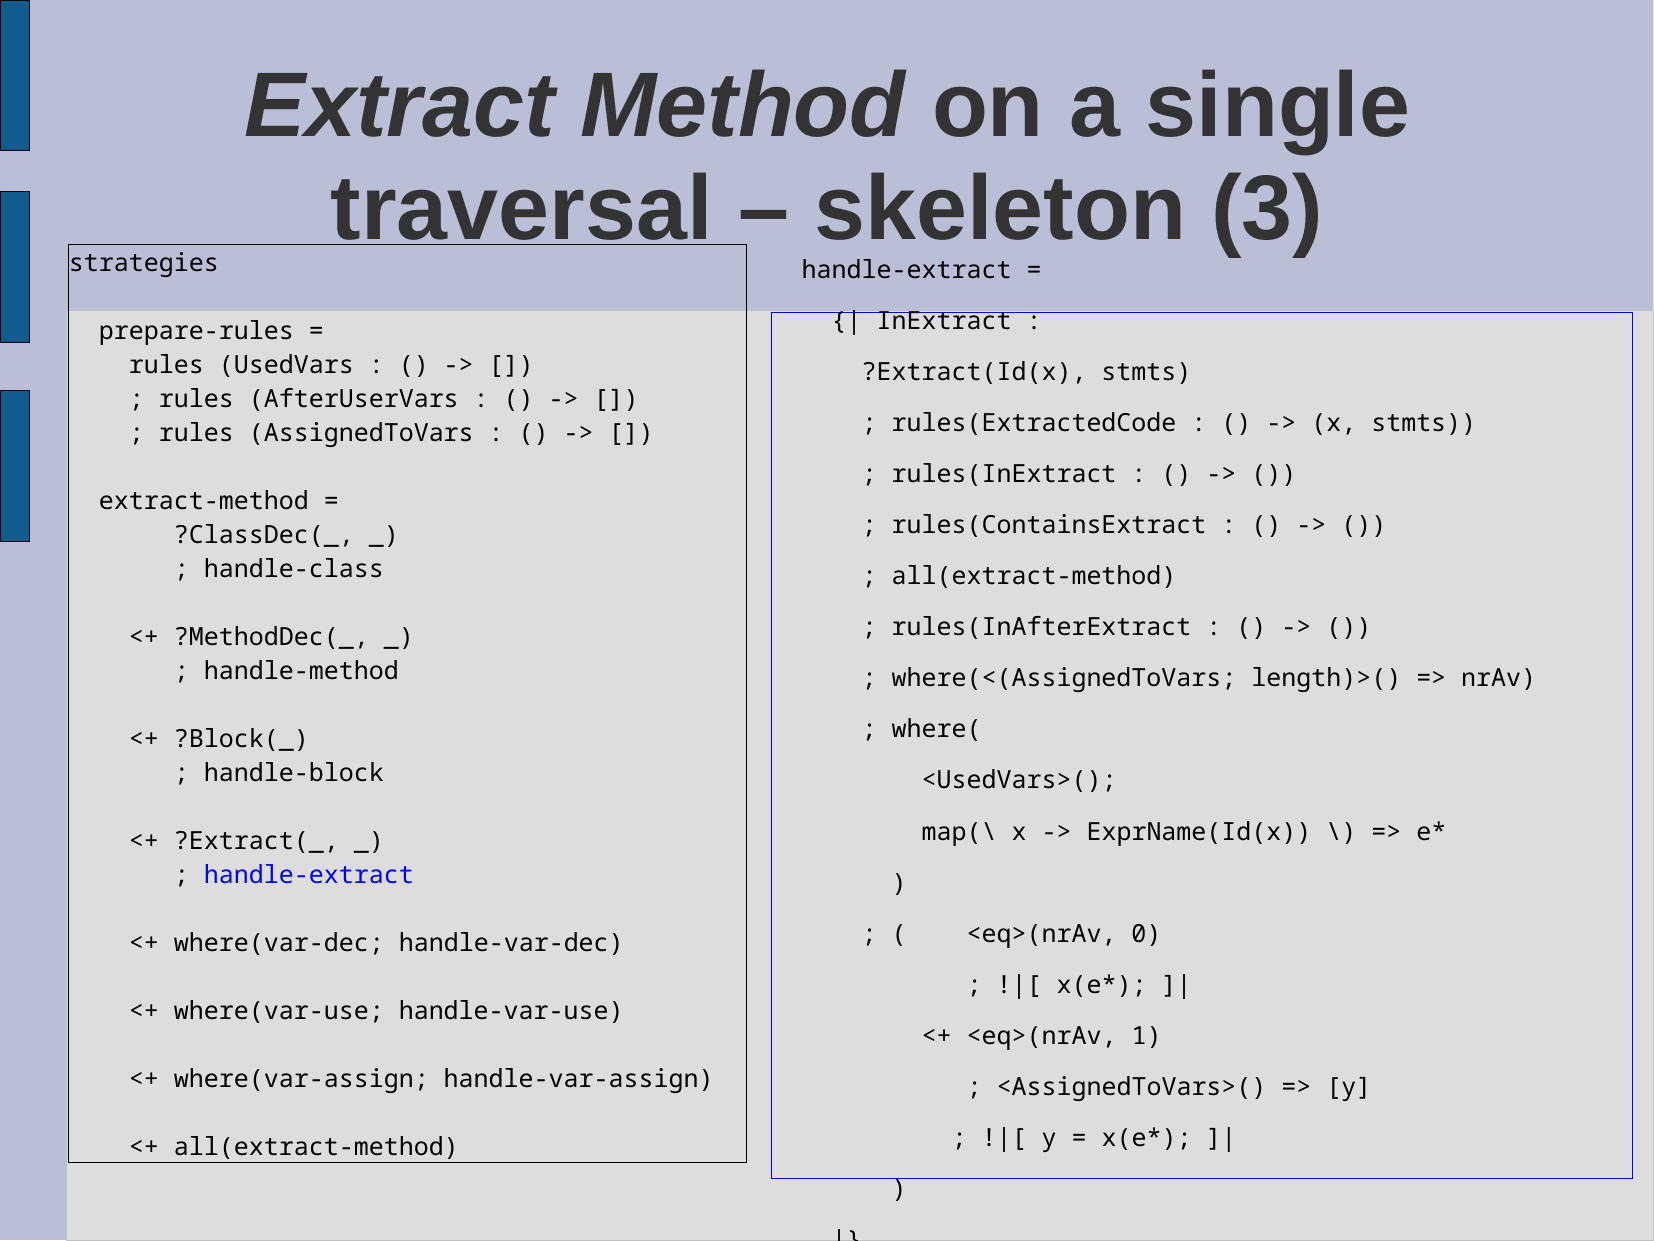

# Extract Method on a single traversal – skeleton (3)
strategies
 prepare-rules =
 rules (UsedVars : () -> [])
 ; rules (AfterUserVars : () -> [])
 ; rules (AssignedToVars : () -> [])
 extract-method =
 ?ClassDec(_, _)
 ; handle-class
 <+ ?MethodDec(_, _)
 ; handle-method
 <+ ?Block(_)
 ; handle-block
 <+ ?Extract(_, _)
 ; handle-extract
 <+ where(var-dec; handle-var-dec)
 <+ where(var-use; handle-var-use)
 <+ where(var-assign; handle-var-assign)
 <+ all(extract-method)
 handle-extract =
 {| InExtract :
 ?Extract(Id(x), stmts)
 ; rules(ExtractedCode : () -> (x, stmts))
 ; rules(InExtract : () -> ())
 ; rules(ContainsExtract : () -> ())
 ; all(extract-method)
 ; rules(InAfterExtract : () -> ())
 ; where(<(AssignedToVars; length)>() => nrAv)
 ; where(
 <UsedVars>();
 map(\ x -> ExprName(Id(x)) \) => e*
 )
 ; ( <eq>(nrAv, 0)
 ; !|[ x(e*); ]|
 <+ <eq>(nrAv, 1)
 ; <AssignedToVars>() => [y]
 ; !|[ y = x(e*); ]|
 )
 |}